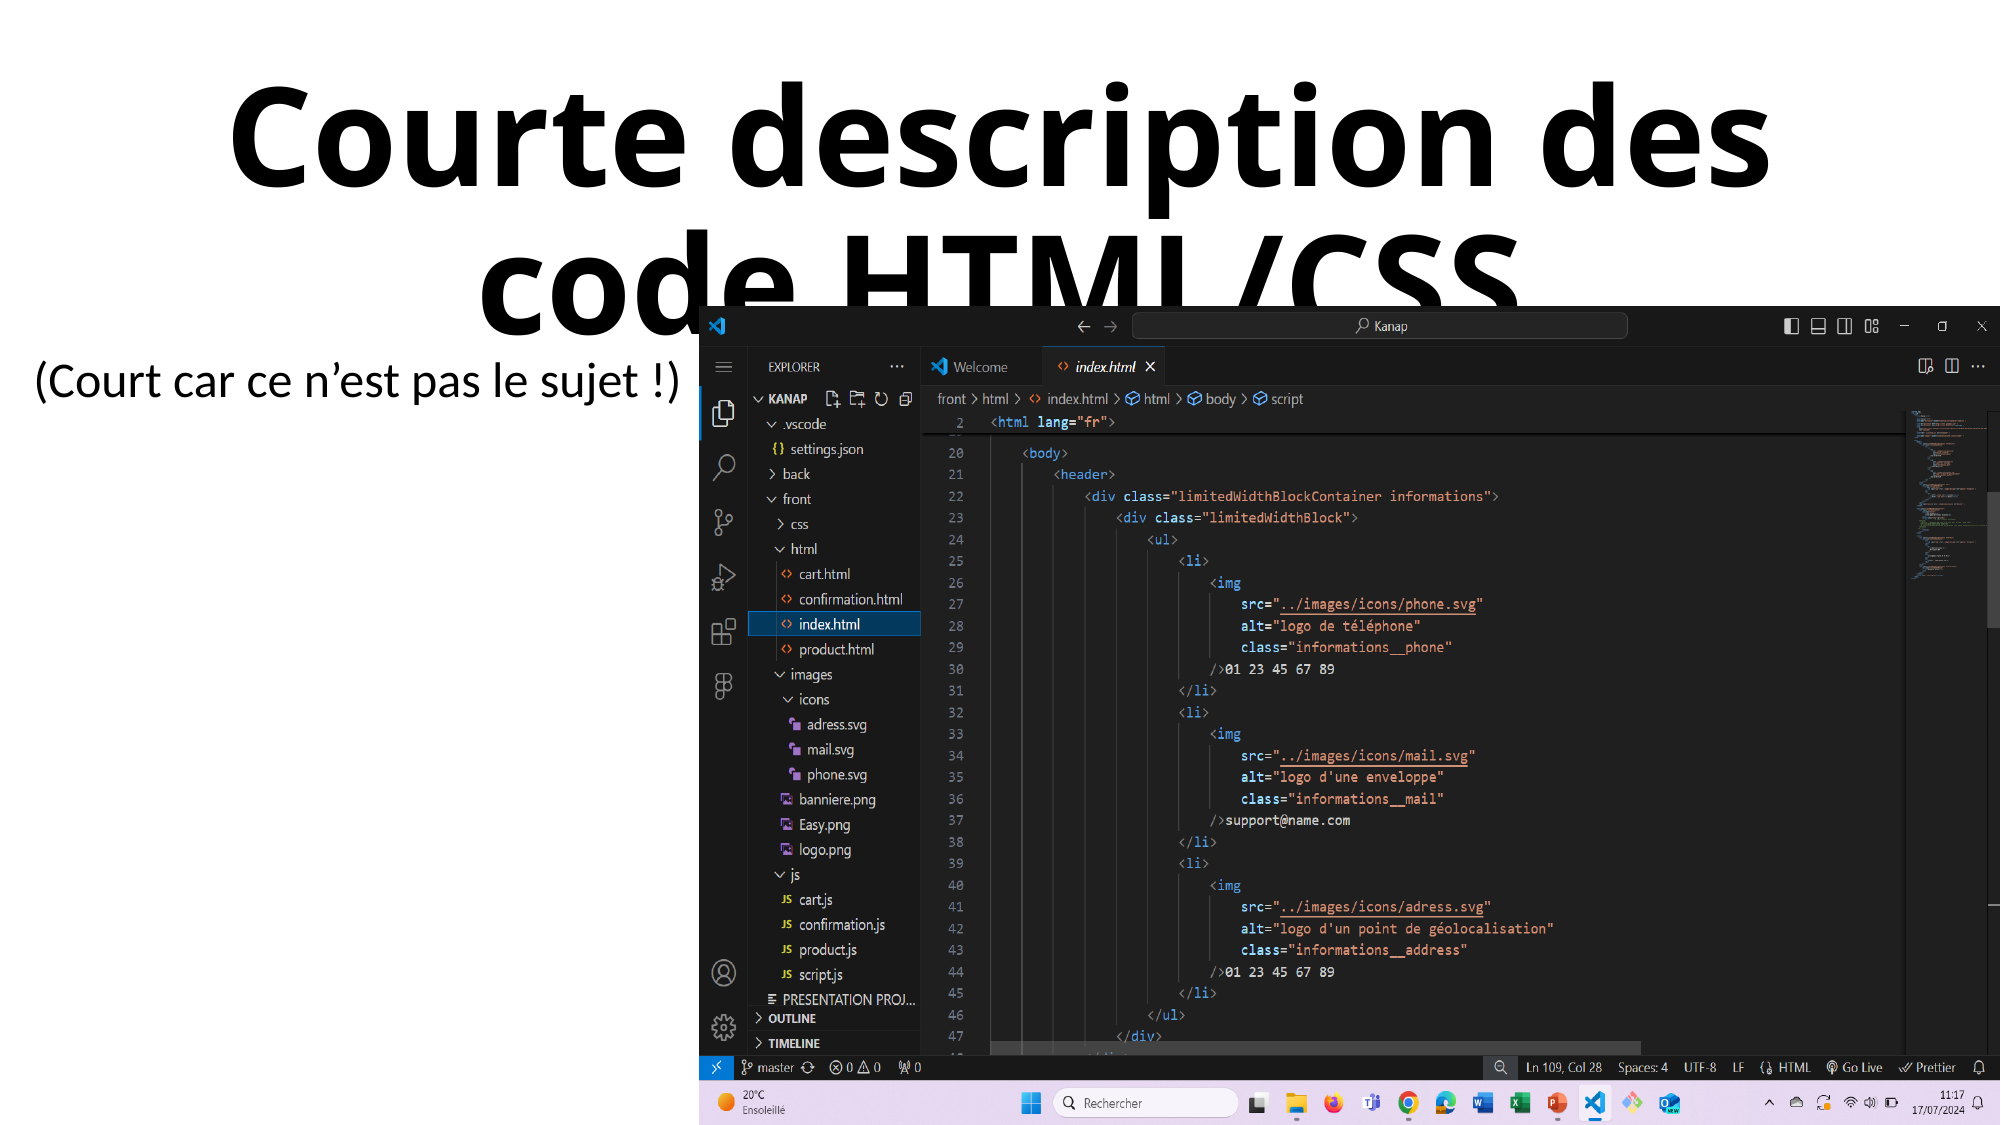

# Courte description des code HTML/CSS
(Court car ce n’est pas le sujet !)